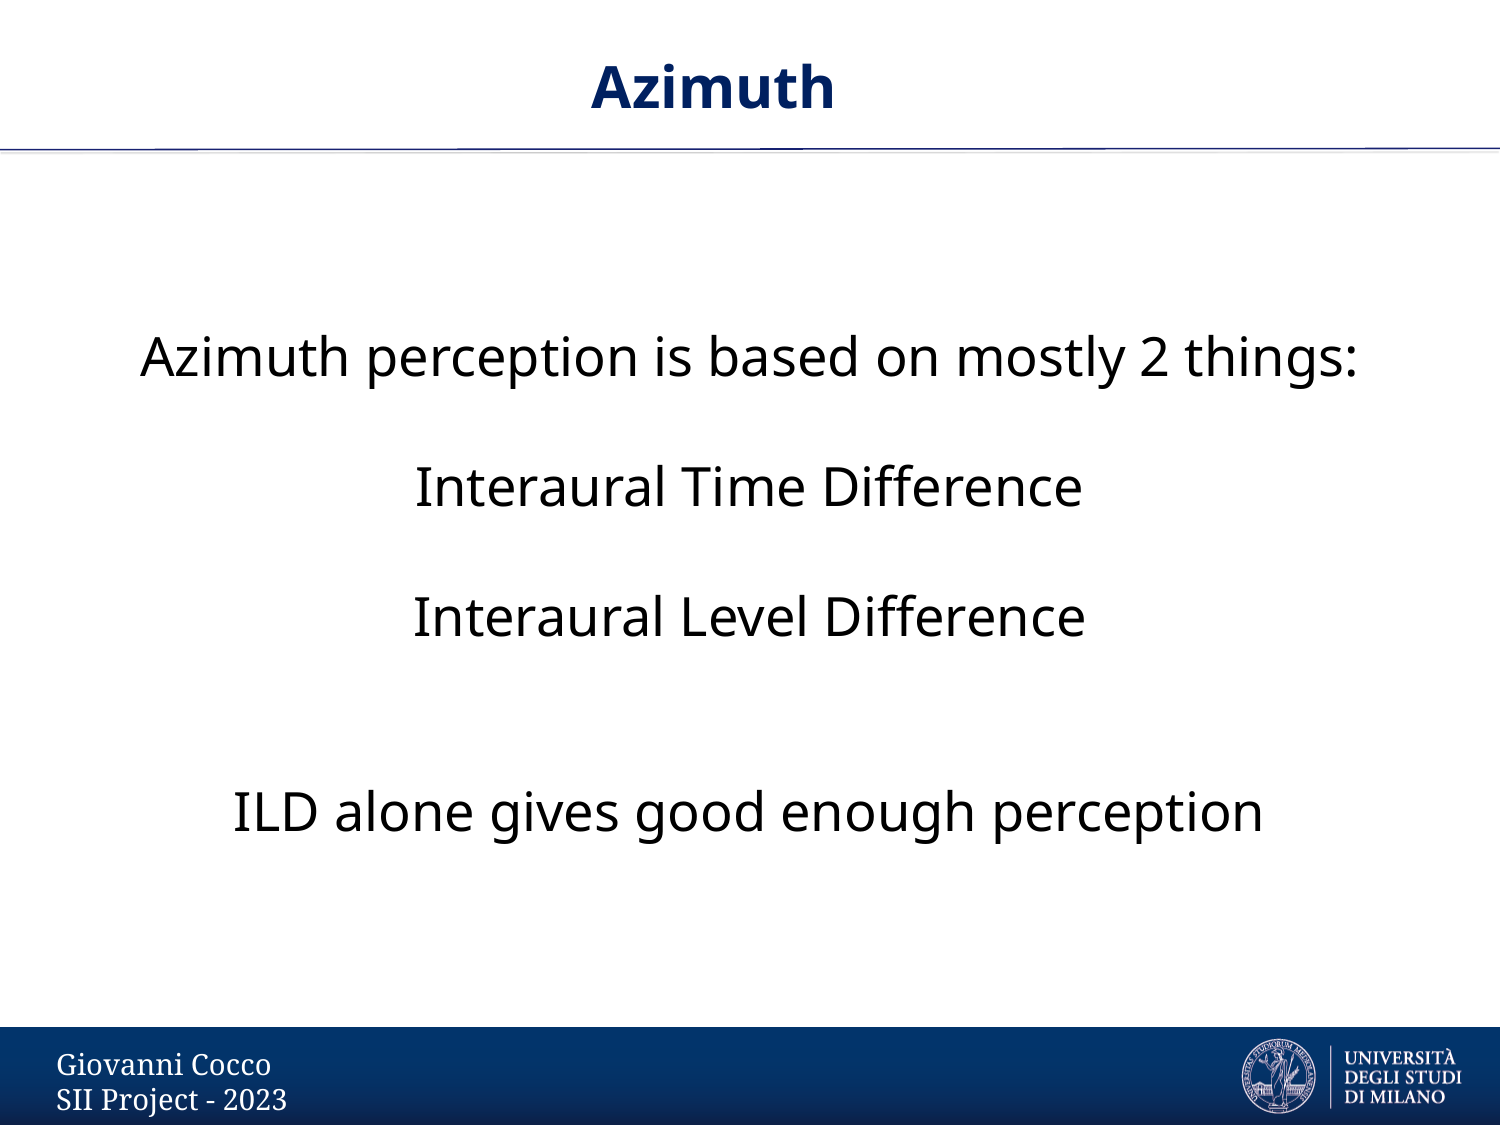

Azimuth
Azimuth perception is based on mostly 2 things:
Interaural Time Difference
Interaural Level Difference
ILD alone gives good enough perception